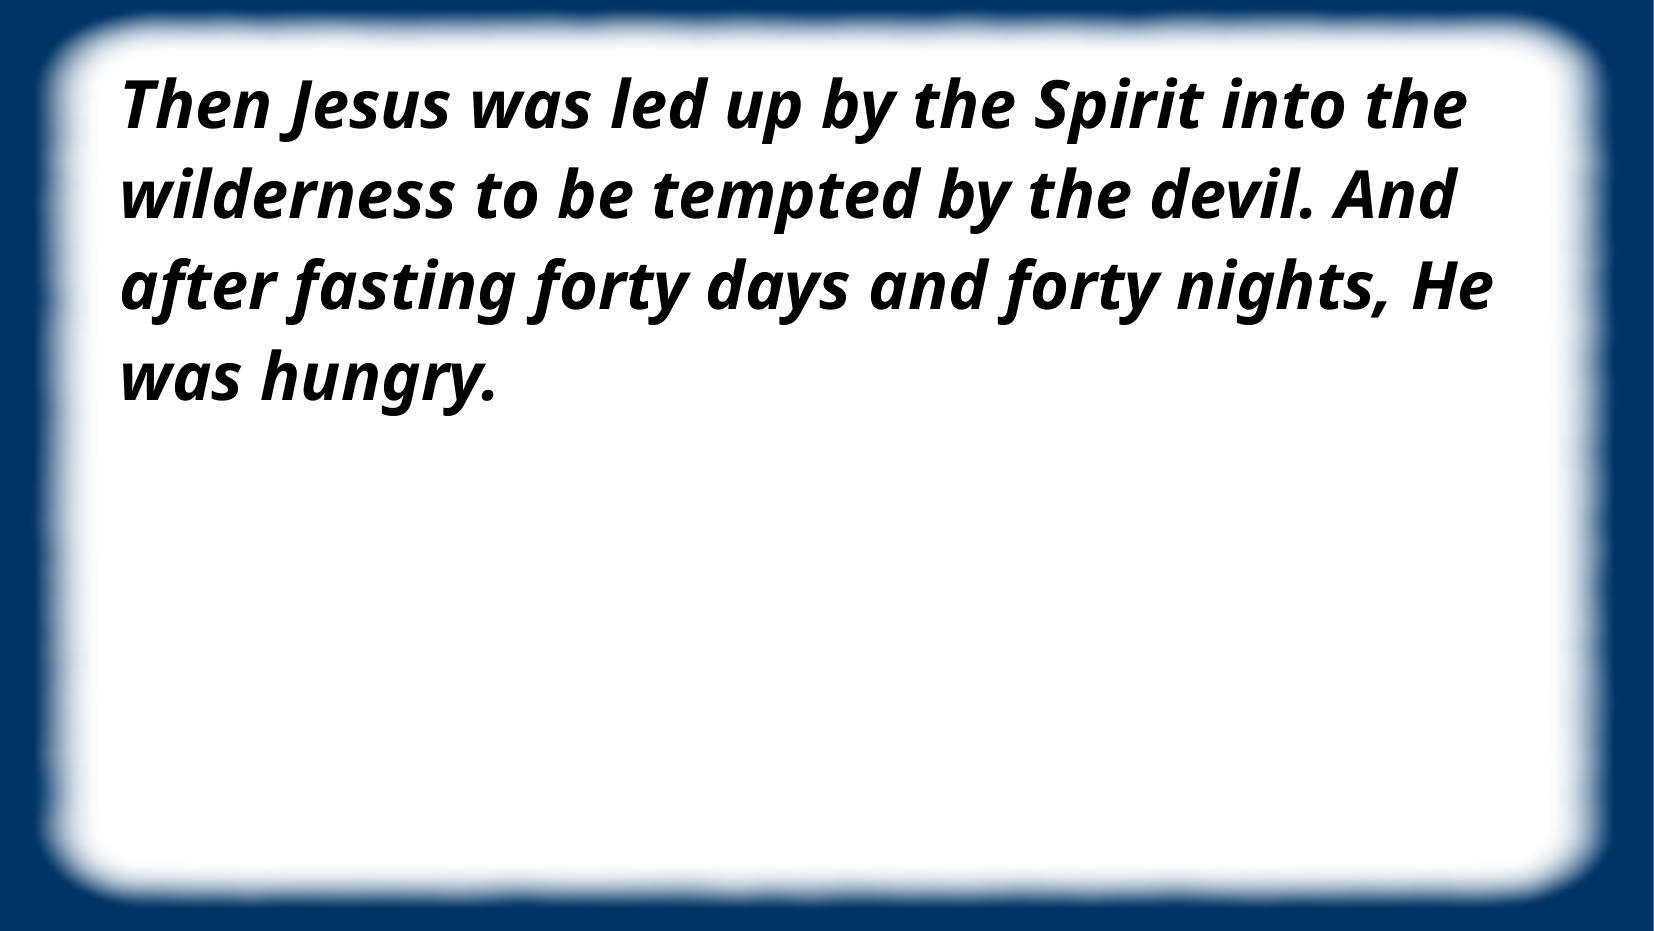

Then Jesus was led up by the Spirit into the wilderness to be tempted by the devil. And after fasting forty days and forty nights, He was hungry.